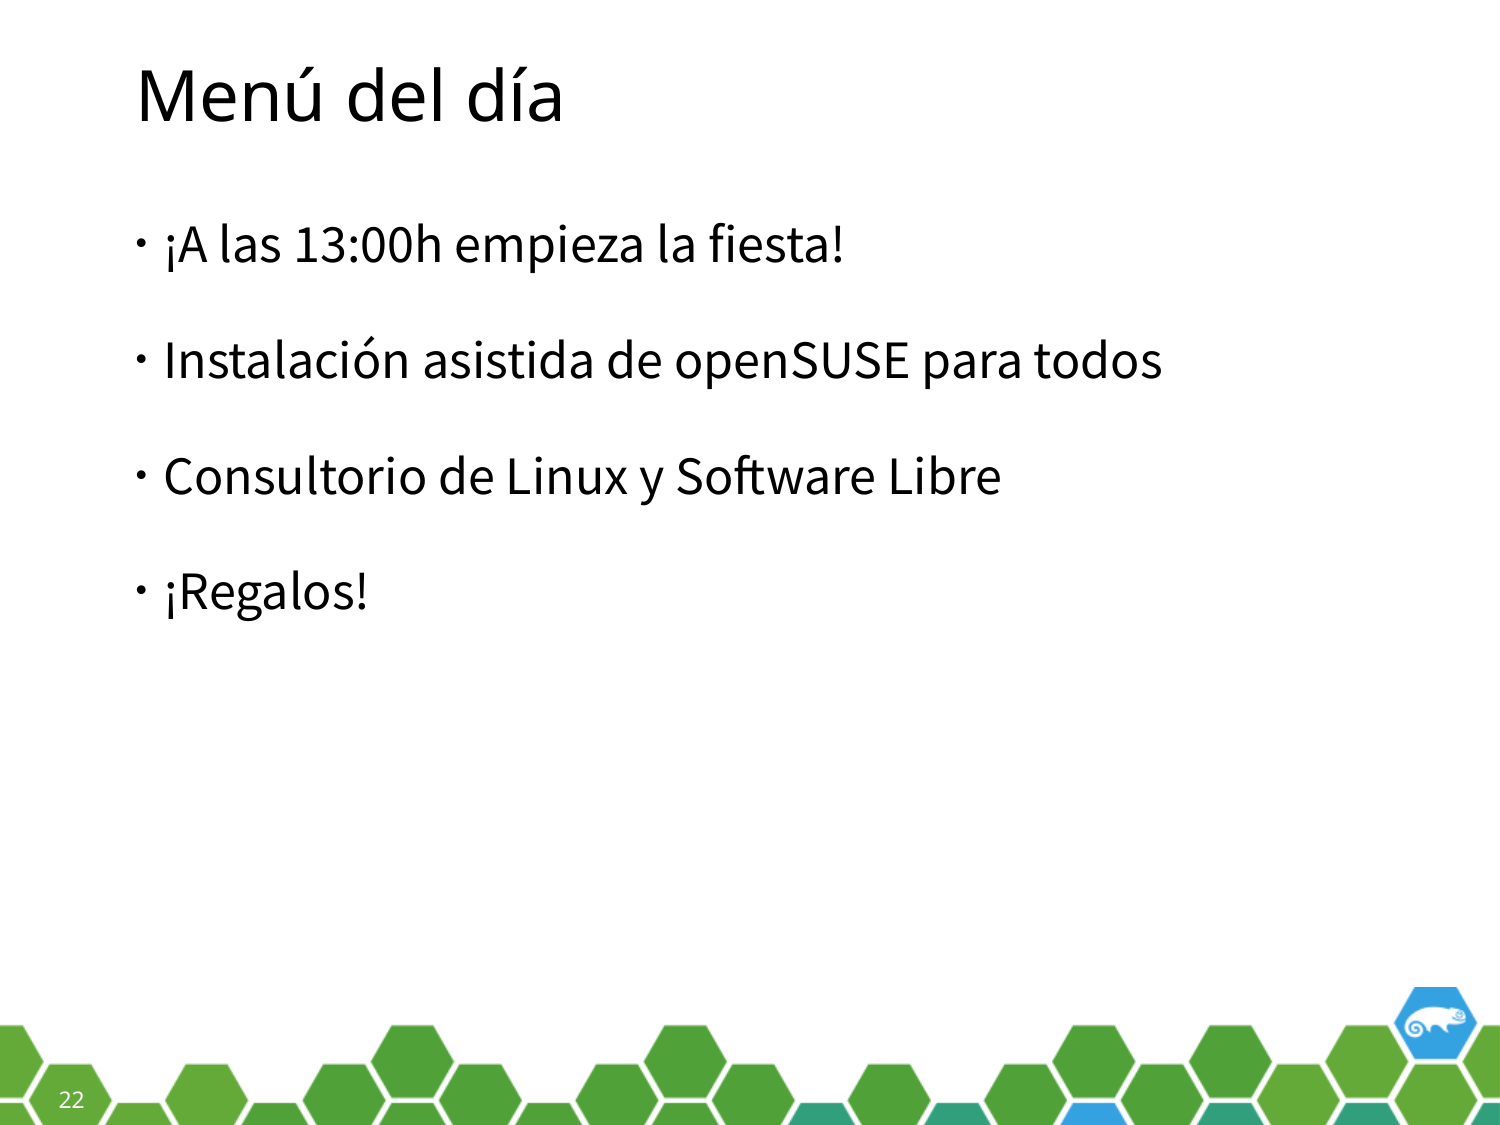

# Menú del día
¡A las 13:00h empieza la fiesta!
Instalación asistida de openSUSE para todos
Consultorio de Linux y Software Libre
¡Regalos!